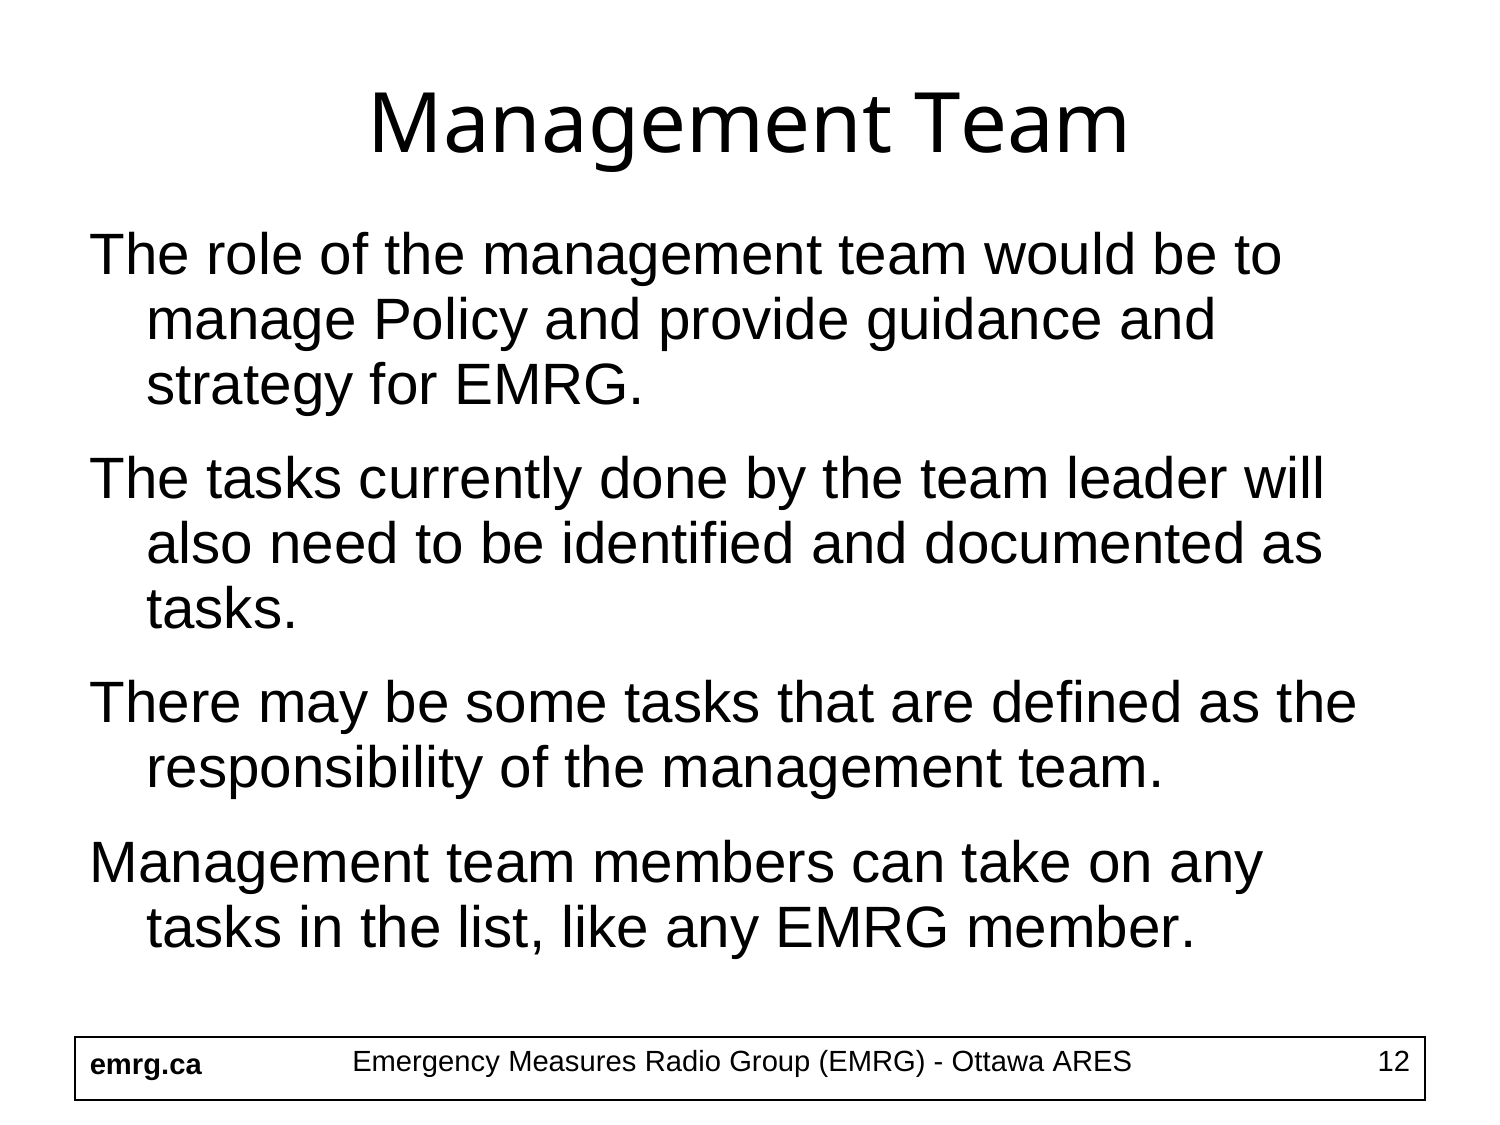

# Management Team
The role of the management team would be to manage Policy and provide guidance and strategy for EMRG.
The tasks currently done by the team leader will also need to be identified and documented as tasks.
There may be some tasks that are defined as the responsibility of the management team.
Management team members can take on any tasks in the list, like any EMRG member.
Emergency Measures Radio Group (EMRG) - Ottawa ARES
12